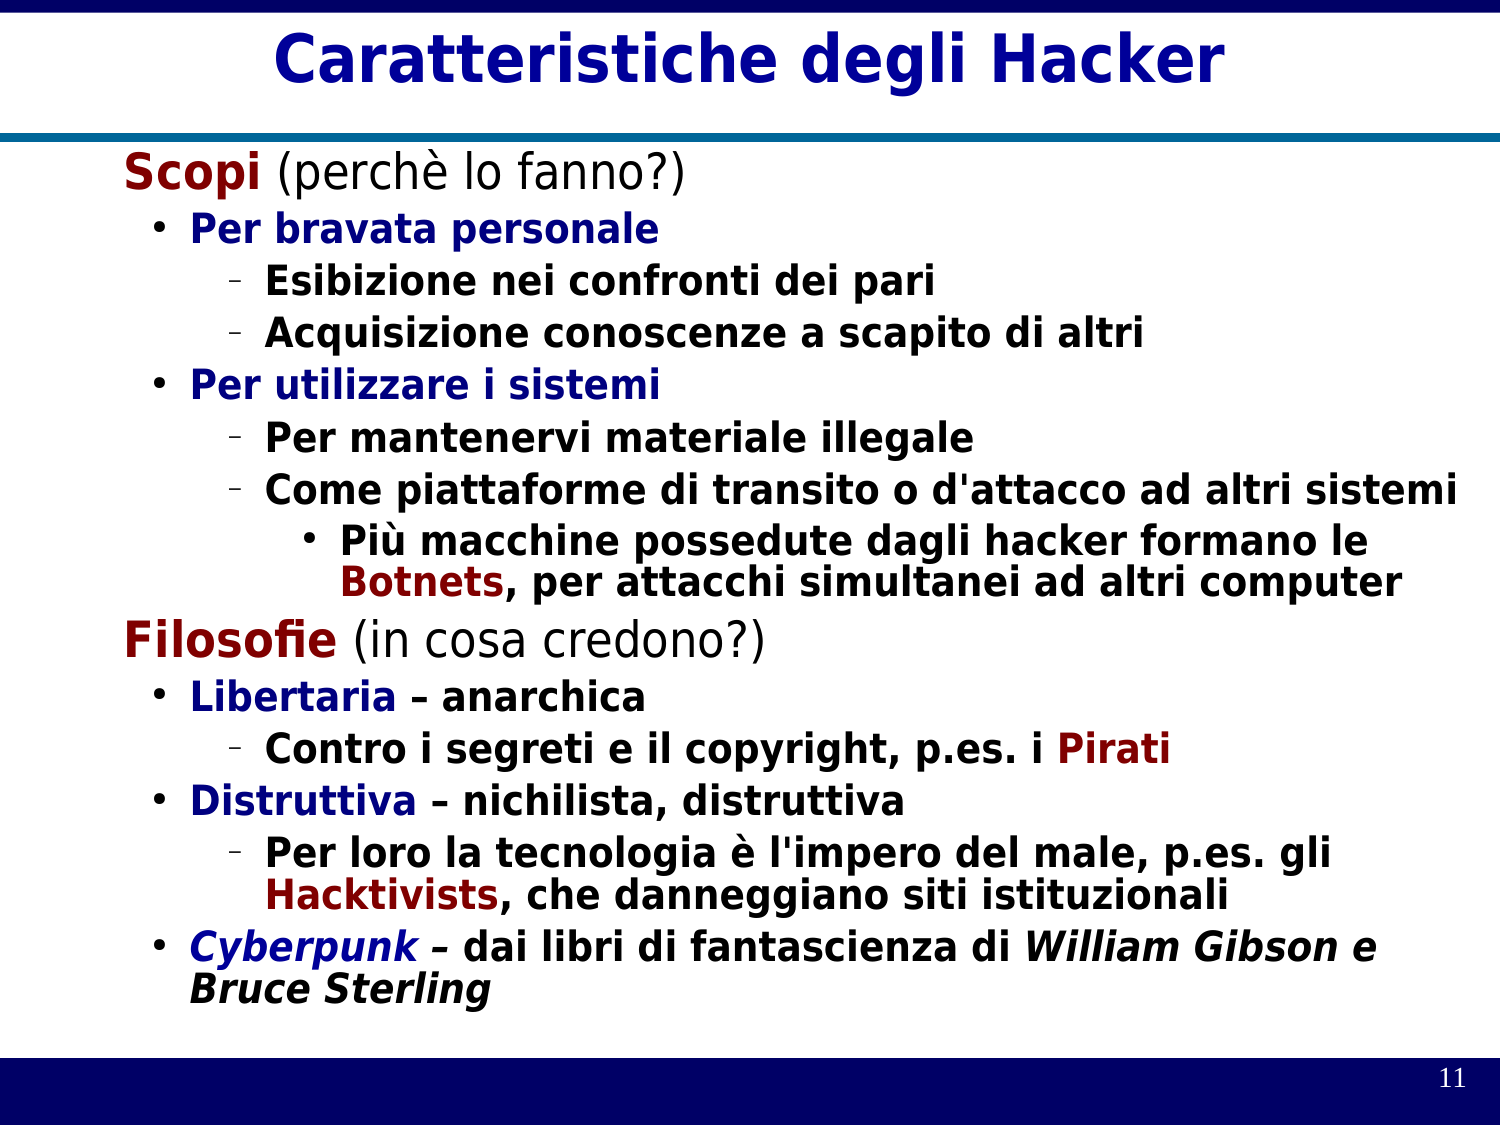

# Caratteristiche degli Hacker
Scopi (perchè lo fanno?)
Per bravata personale
Esibizione nei confronti dei pari
Acquisizione conoscenze a scapito di altri
Per utilizzare i sistemi
Per mantenervi materiale illegale
Come piattaforme di transito o d'attacco ad altri sistemi
Più macchine possedute dagli hacker formano le Botnets, per attacchi simultanei ad altri computer
Filosofie (in cosa credono?)
Libertaria – anarchica
Contro i segreti e il copyright, p.es. i Pirati
Distruttiva – nichilista, distruttiva
Per loro la tecnologia è l'impero del male, p.es. gli Hacktivists, che danneggiano siti istituzionali
Cyberpunk – dai libri di fantascienza di William Gibson e Bruce Sterling